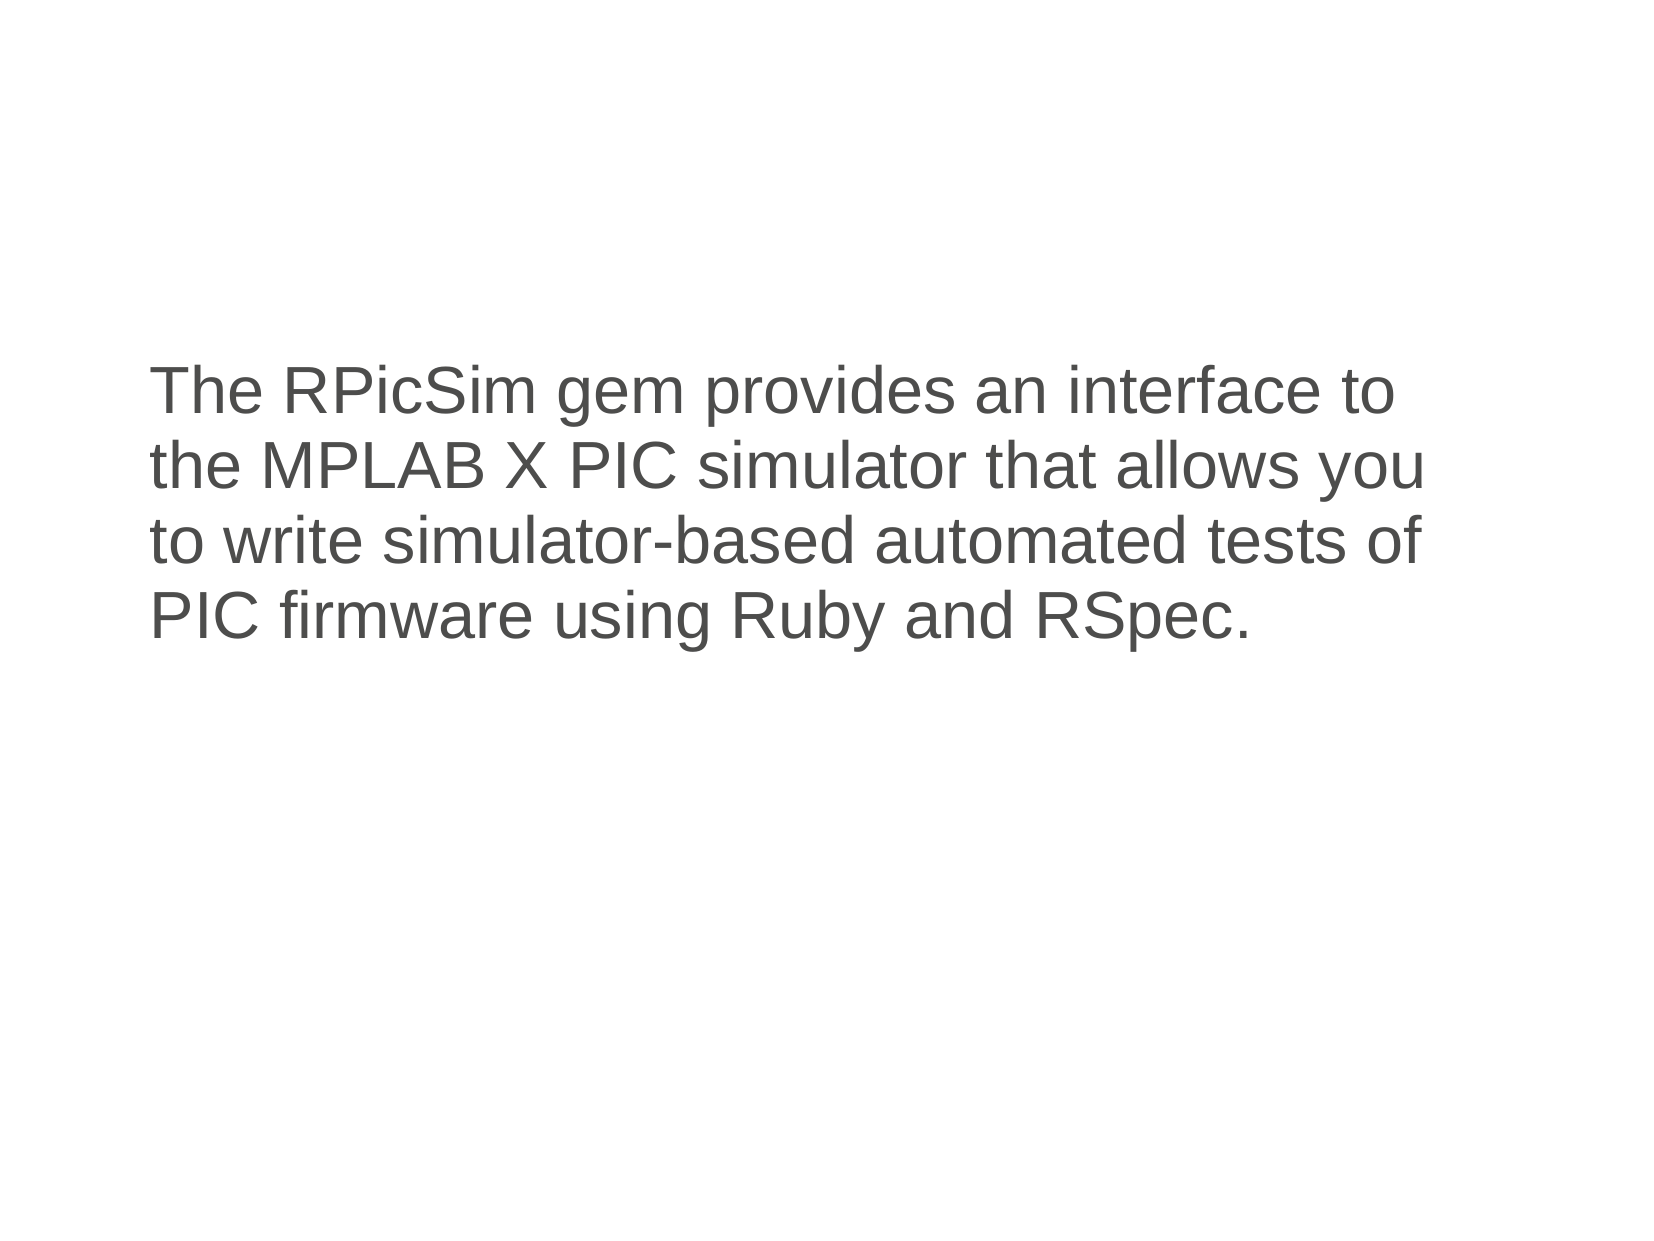

The RPicSim gem provides an interface to the MPLAB X PIC simulator that allows you to write simulator-based automated tests of PIC firmware using Ruby and RSpec.